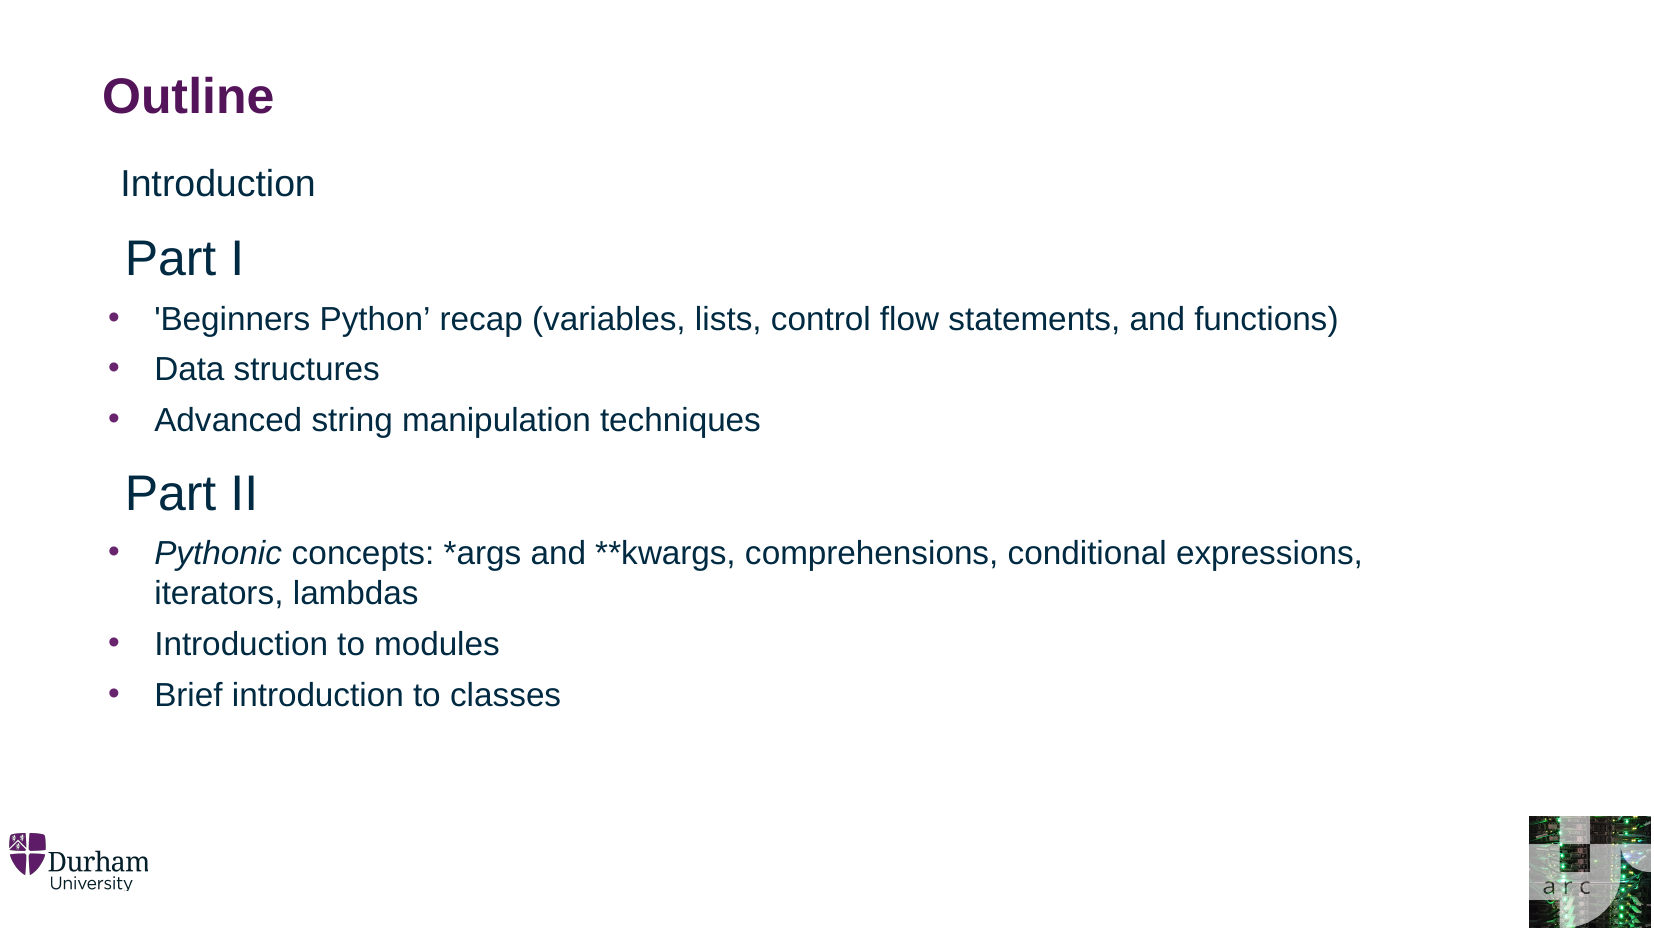

Outline
Introduction
Part I
'Beginners Python’ recap (variables, lists, control flow statements, and functions)
Data structures
Advanced string manipulation techniques
Part II
Pythonic concepts: *args and **kwargs, comprehensions, conditional expressions, iterators, lambdas
Introduction to modules
Brief introduction to classes